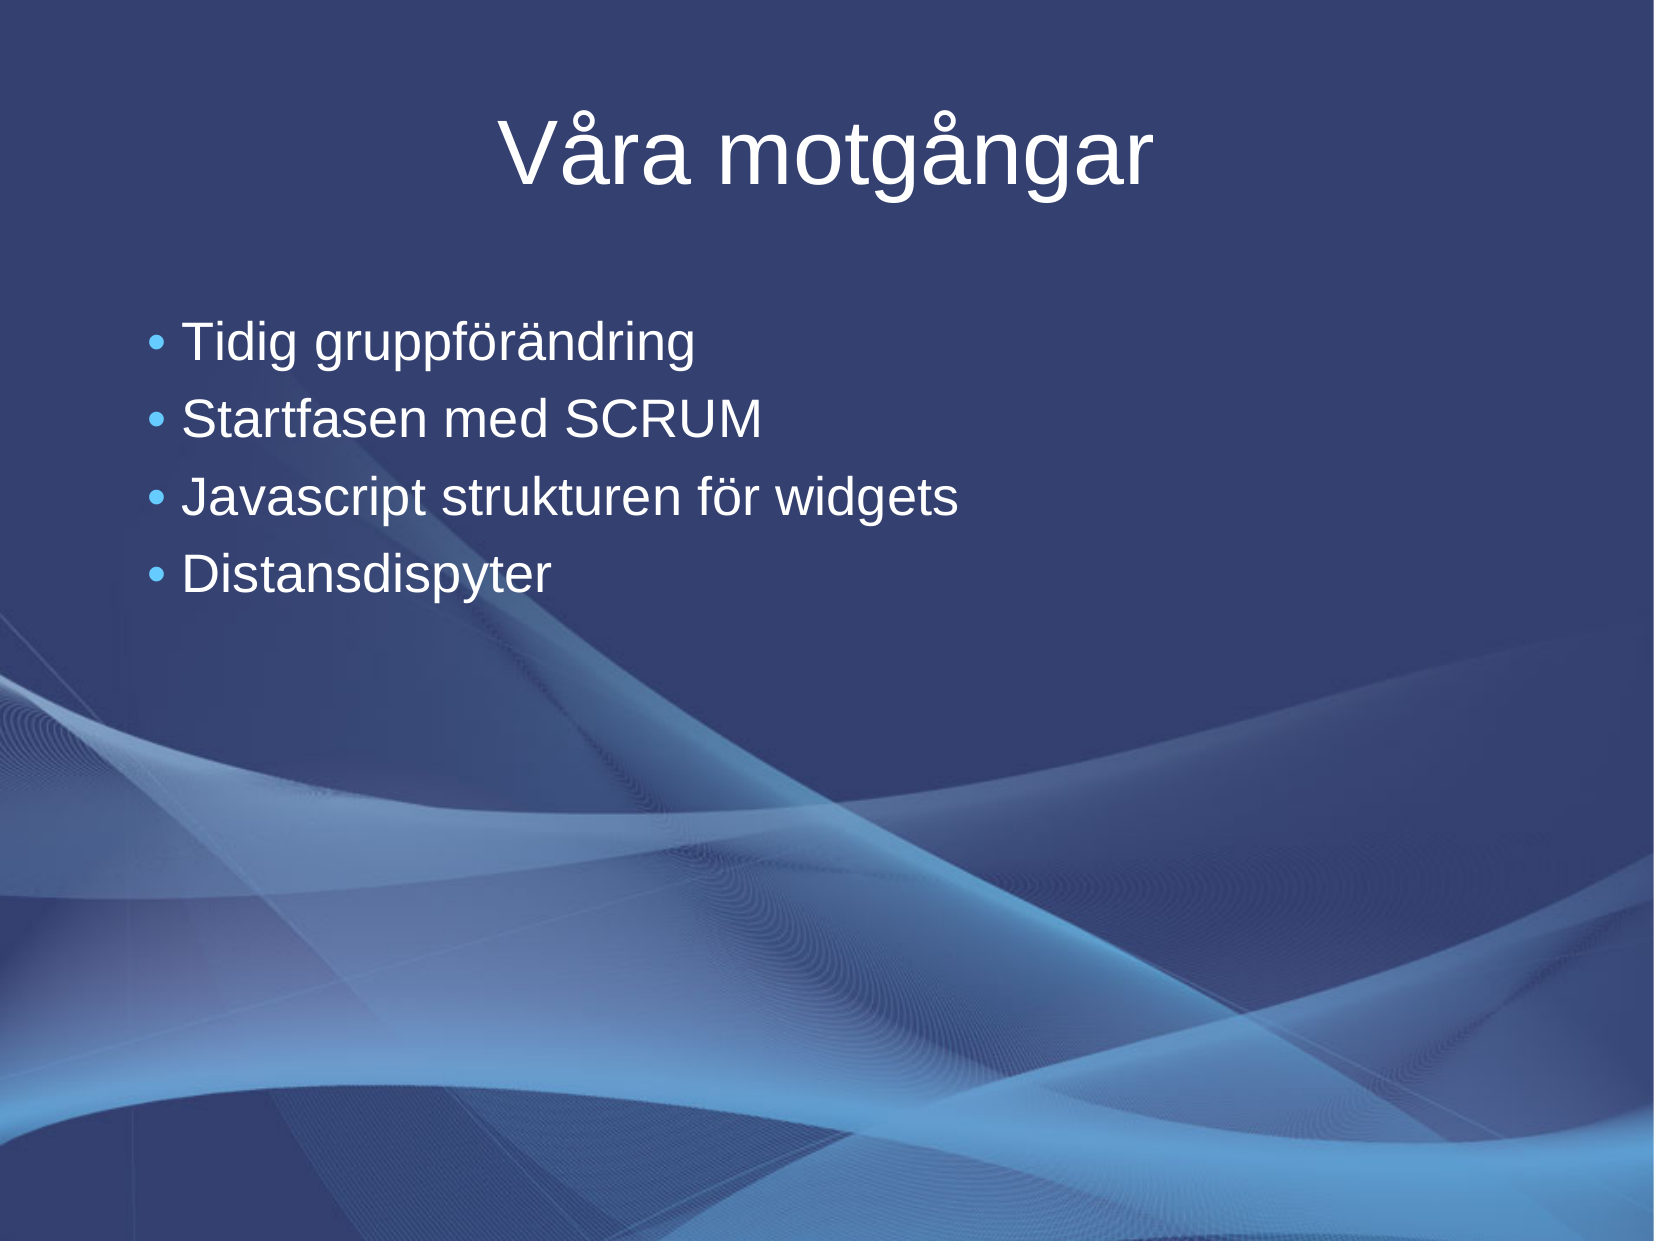

# Våra motgångar
 Tidig gruppförändring
 Startfasen med SCRUM
 Javascript strukturen för widgets
 Distansdispyter